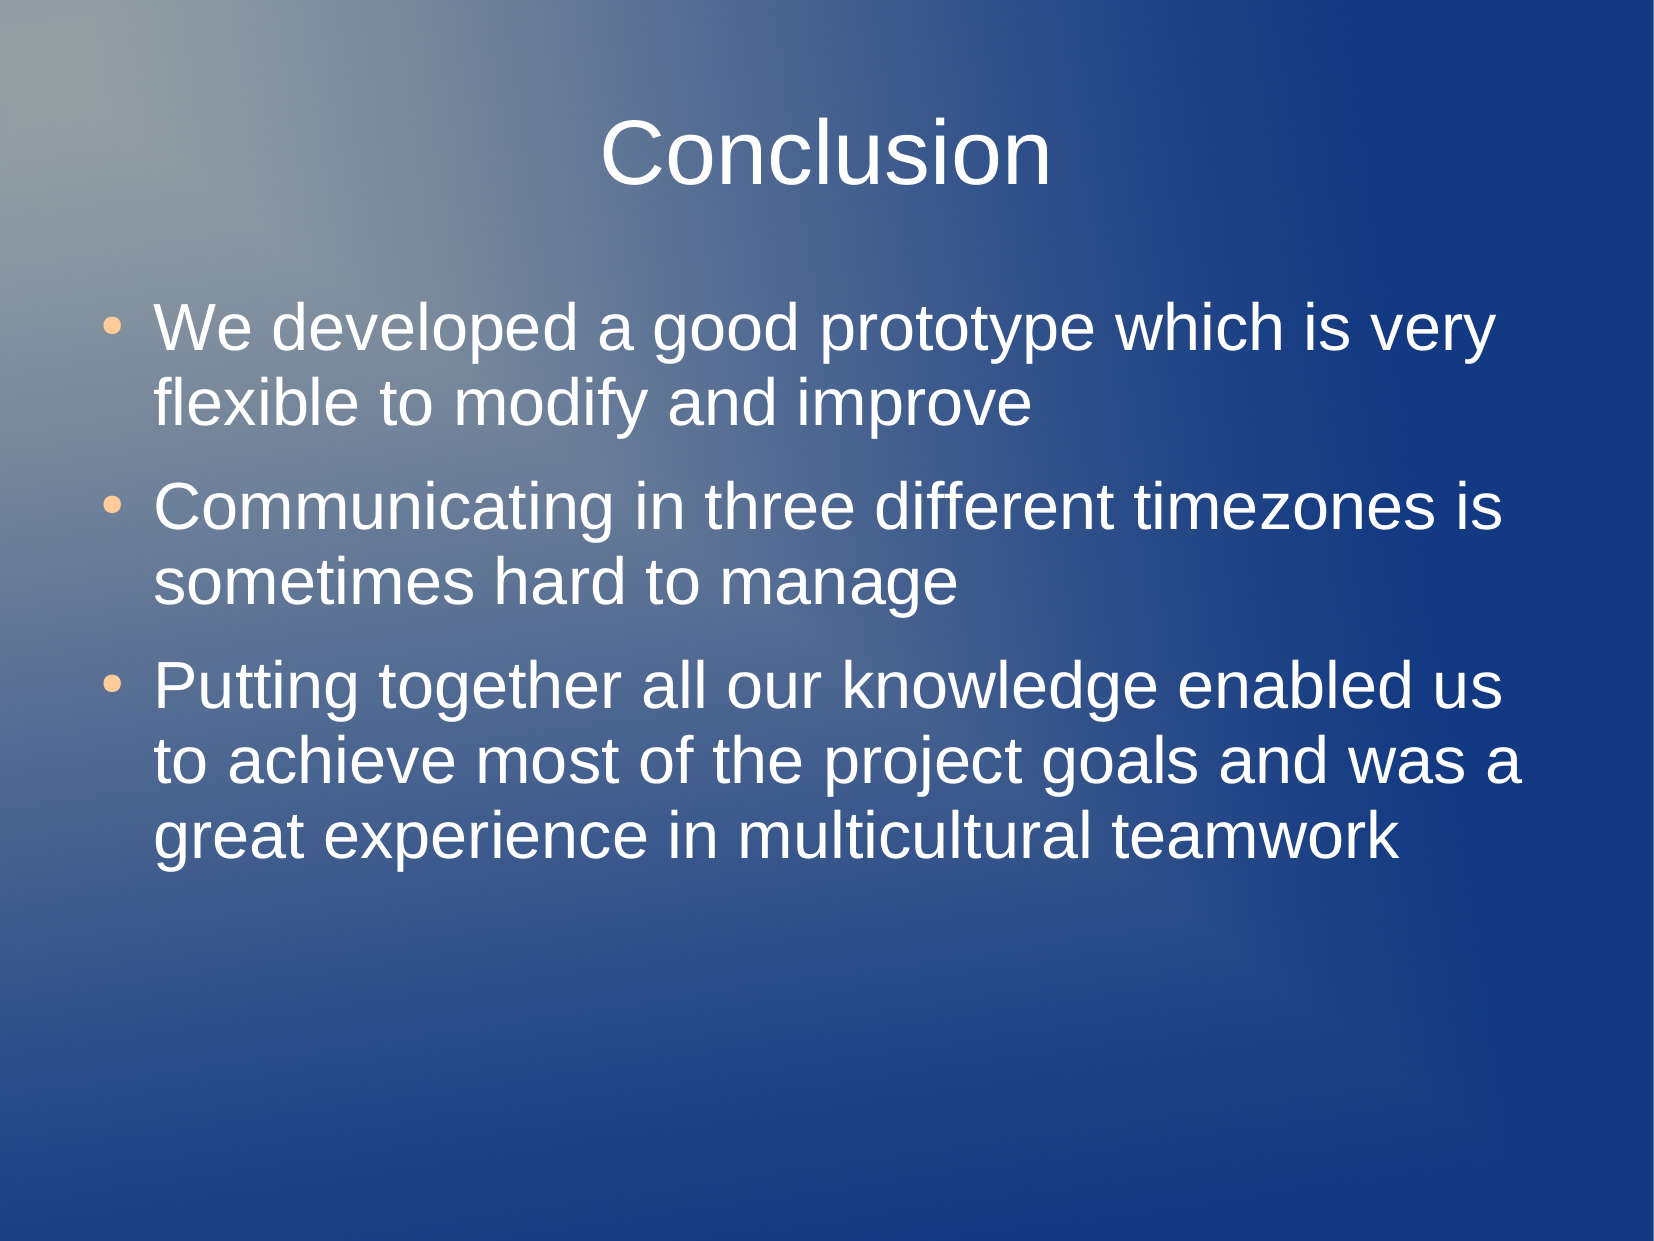

# Conclusion
We developed a good prototype which is very flexible to modify and improve
Communicating in three different timezones is sometimes hard to manage
Putting together all our knowledge enabled us to achieve most of the project goals and was a great experience in multicultural teamwork